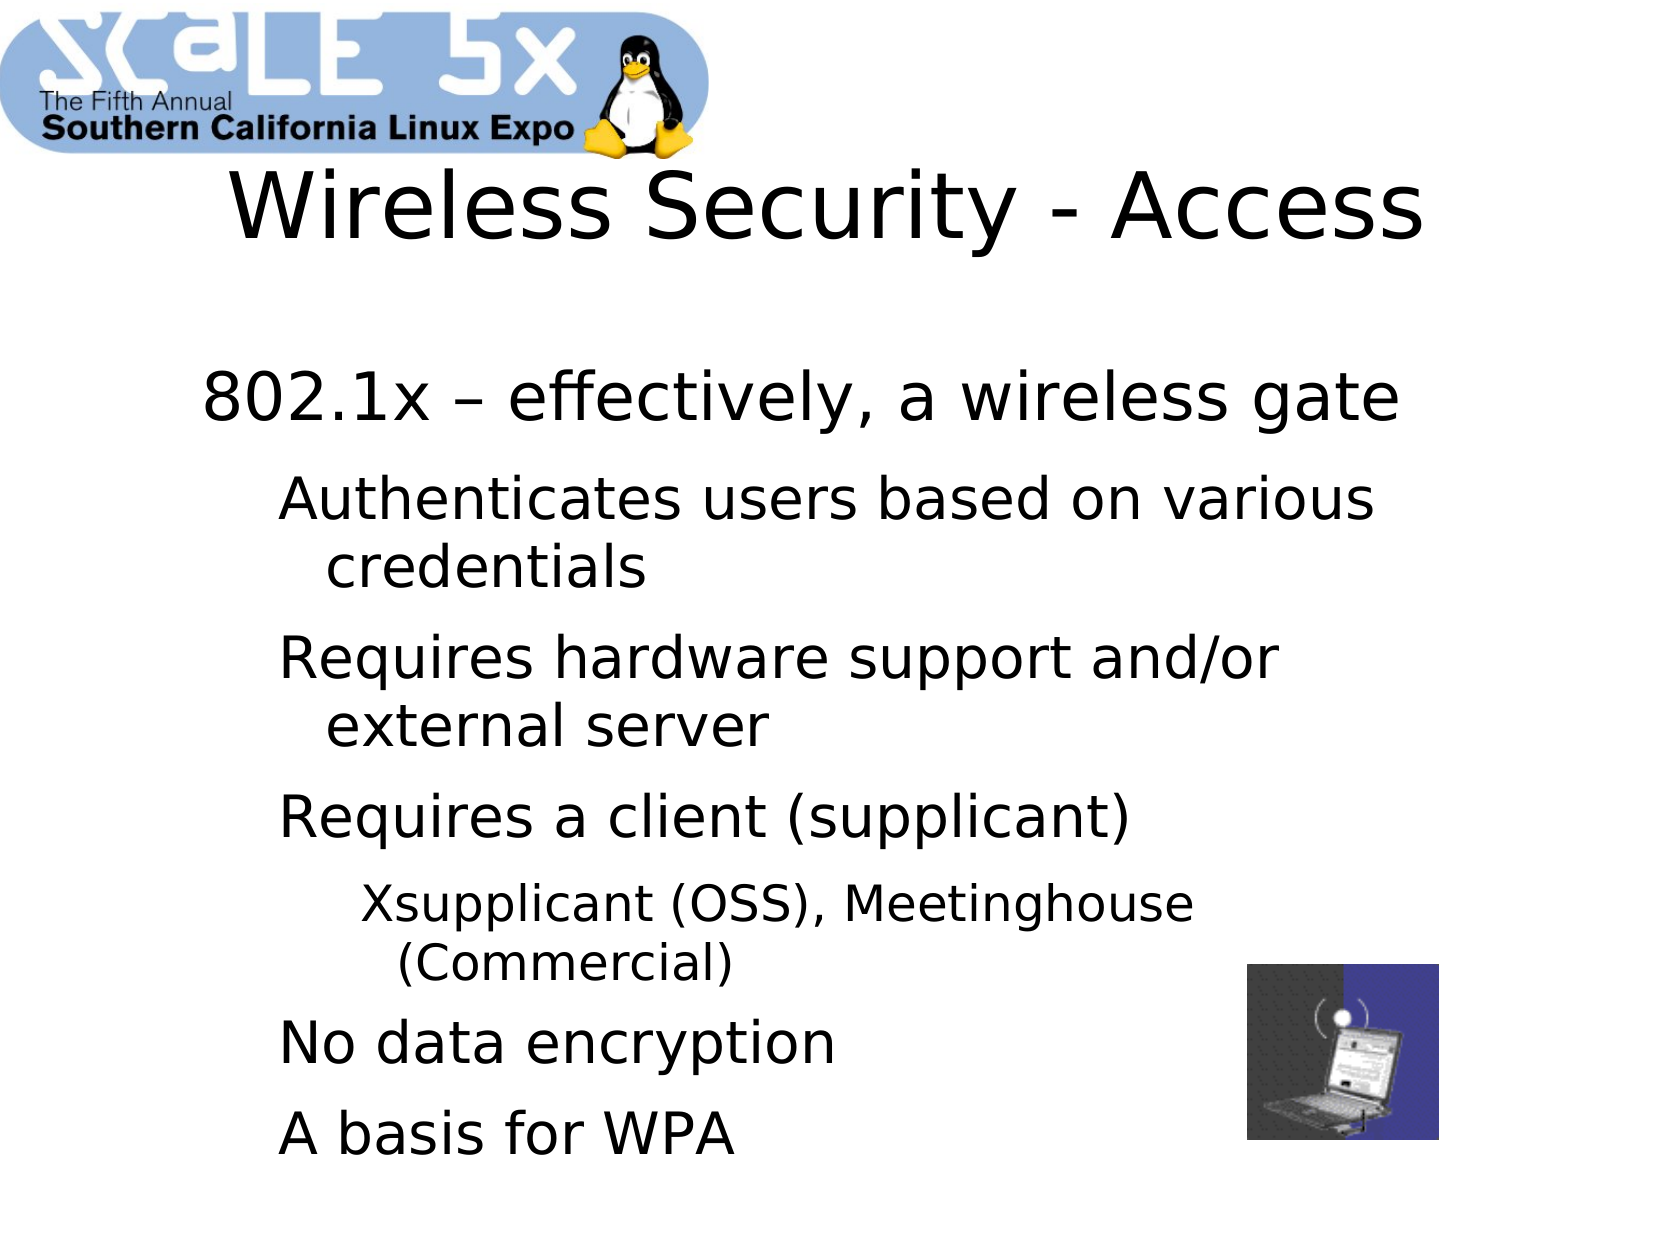

# Wireless Security - Access
802.1x – effectively, a wireless gate
Authenticates users based on various credentials
Requires hardware support and/or external server
Requires a client (supplicant)
Xsupplicant (OSS), Meetinghouse (Commercial)
No data encryption
A basis for WPA